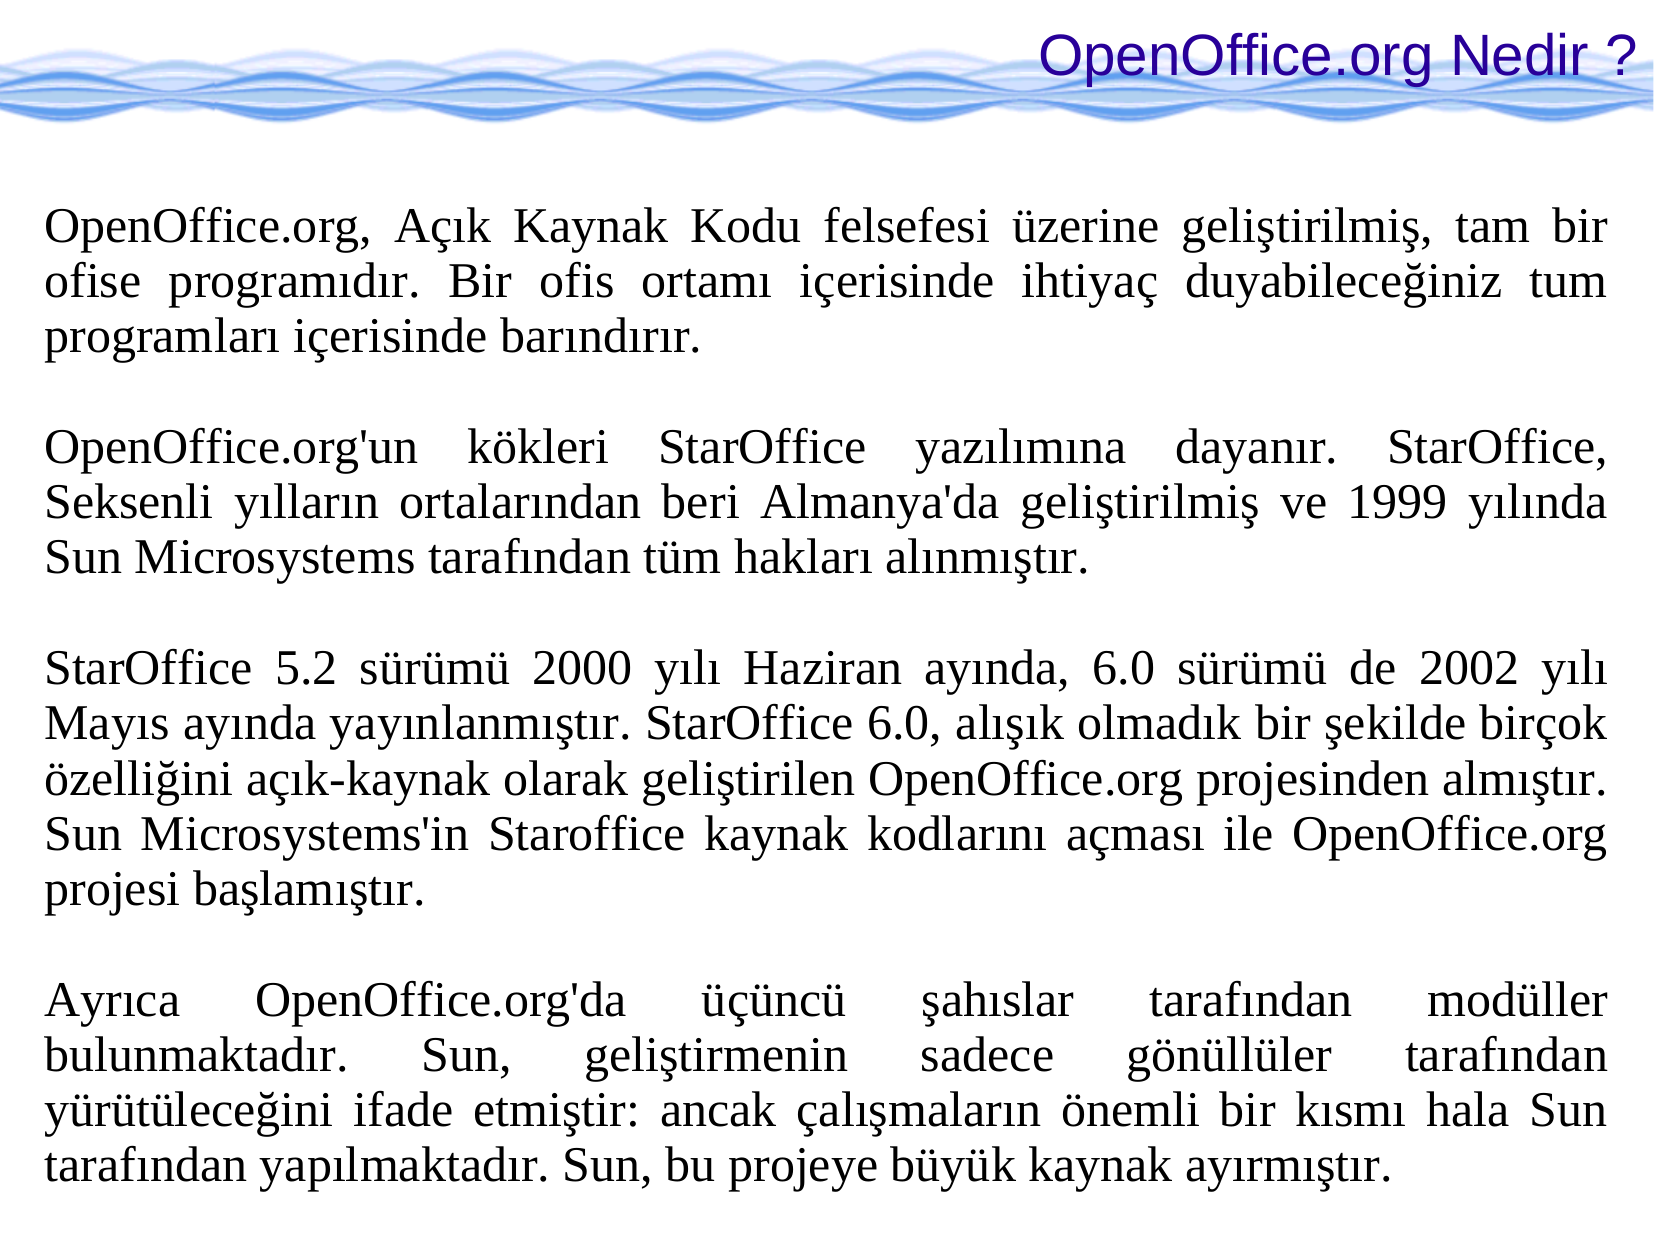

OpenOffice.org Nedir ?
OpenOffice.org, Açık Kaynak Kodu felsefesi üzerine geliştirilmiş, tam bir ofise programıdır. Bir ofis ortamı içerisinde ihtiyaç duyabileceğiniz tum programları içerisinde barındırır.
OpenOffice.org'un kökleri StarOffice yazılımına dayanır. StarOffice, Seksenli yılların ortalarından beri Almanya'da geliştirilmiş ve 1999 yılında Sun Microsystems tarafından tüm hakları alınmıştır.
StarOffice 5.2 sürümü 2000 yılı Haziran ayında, 6.0 sürümü de 2002 yılı Mayıs ayında yayınlanmıştır. StarOffice 6.0, alışık olmadık bir şekilde birçok özelliğini açık-kaynak olarak geliştirilen OpenOffice.org projesinden almıştır. Sun Microsystems'in Staroffice kaynak kodlarını açması ile OpenOffice.org projesi başlamıştır.
Ayrıca OpenOffice.org'da üçüncü şahıslar tarafından modüller bulunmaktadır. Sun, geliştirmenin sadece gönüllüler tarafından yürütüleceğini ifade etmiştir: ancak çalışmaların önemli bir kısmı hala Sun tarafından yapılmaktadır. Sun, bu projeye büyük kaynak ayırmıştır.